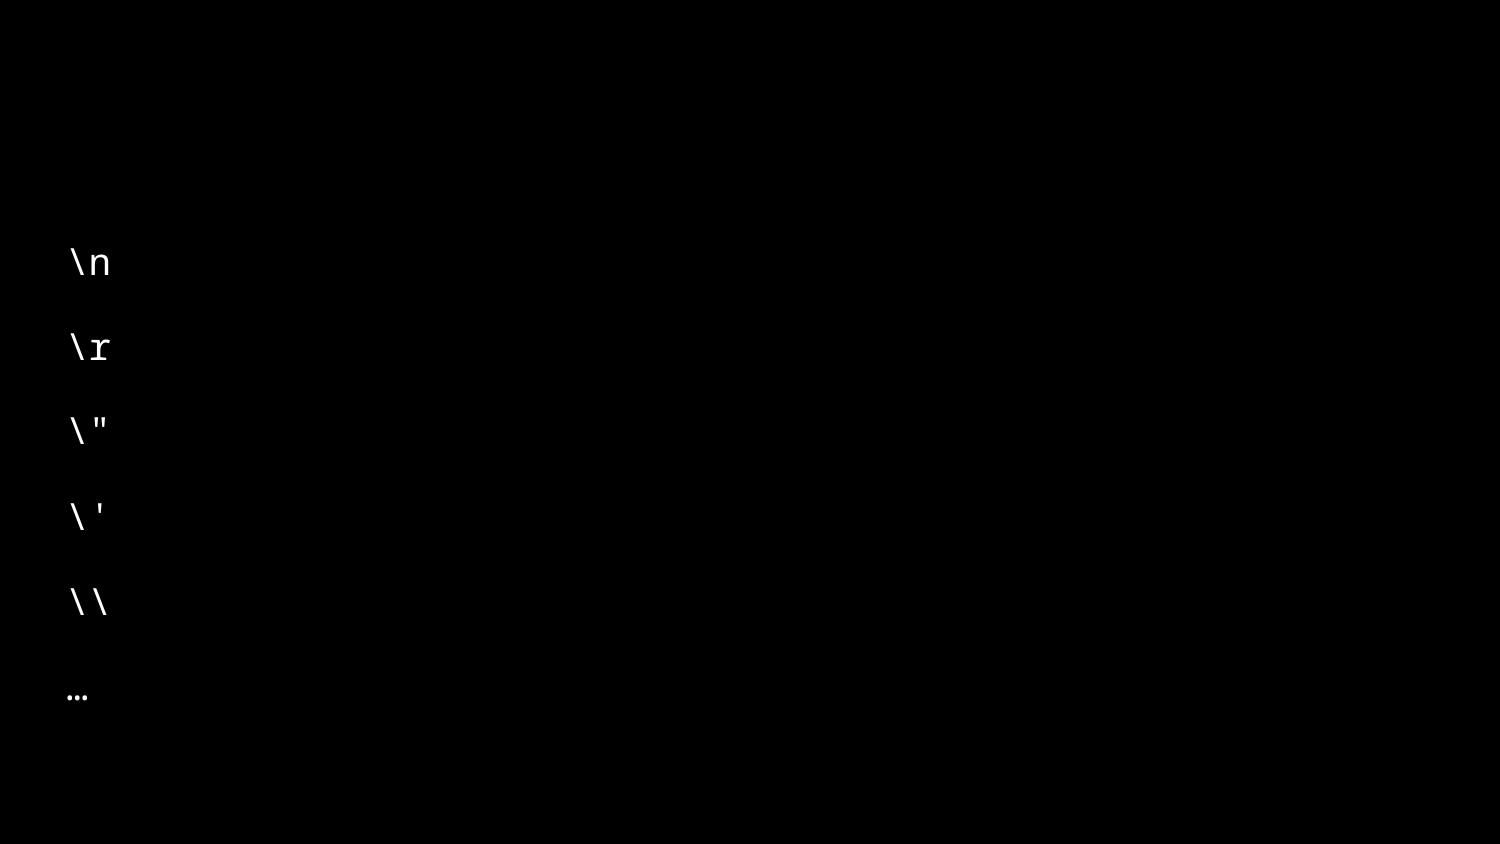

# \n
\r
\"
\'
\\
…